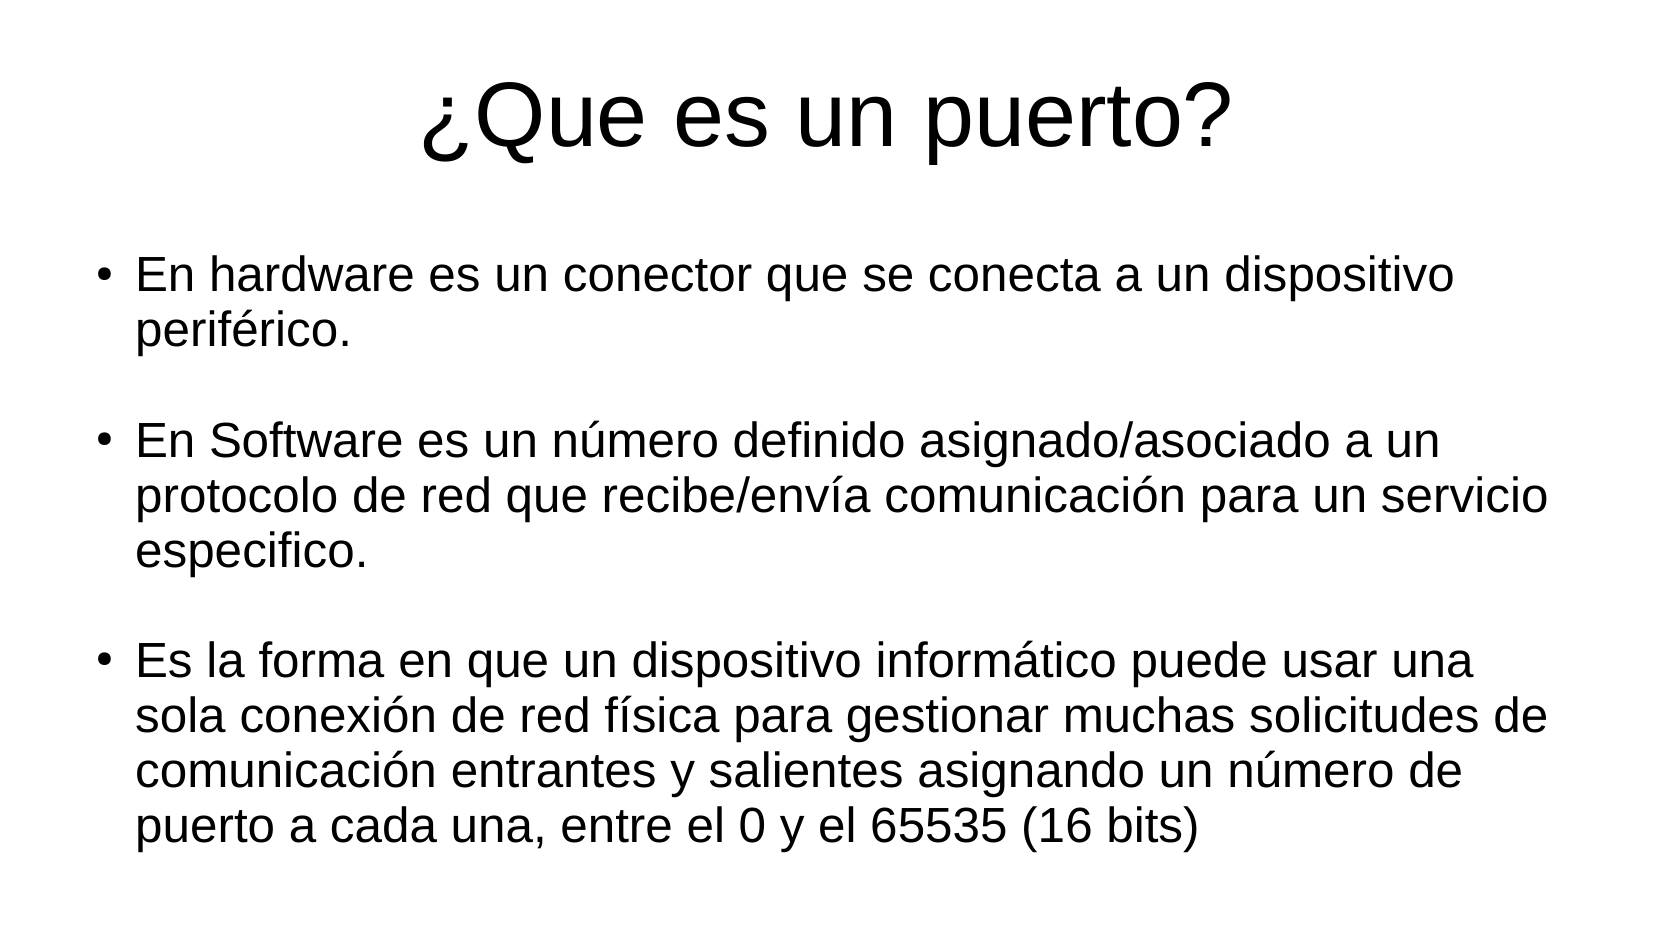

# ¿Que es un puerto?
En hardware es un conector que se conecta a un dispositivo periférico.
En Software es un número definido asignado/asociado a un protocolo de red que recibe/envía comunicación para un servicio especifico.
Es la forma en que un dispositivo informático puede usar una sola conexión de red física para gestionar muchas solicitudes de comunicación entrantes y salientes asignando un número de puerto a cada una, entre el 0 y el 65535 (16 bits)